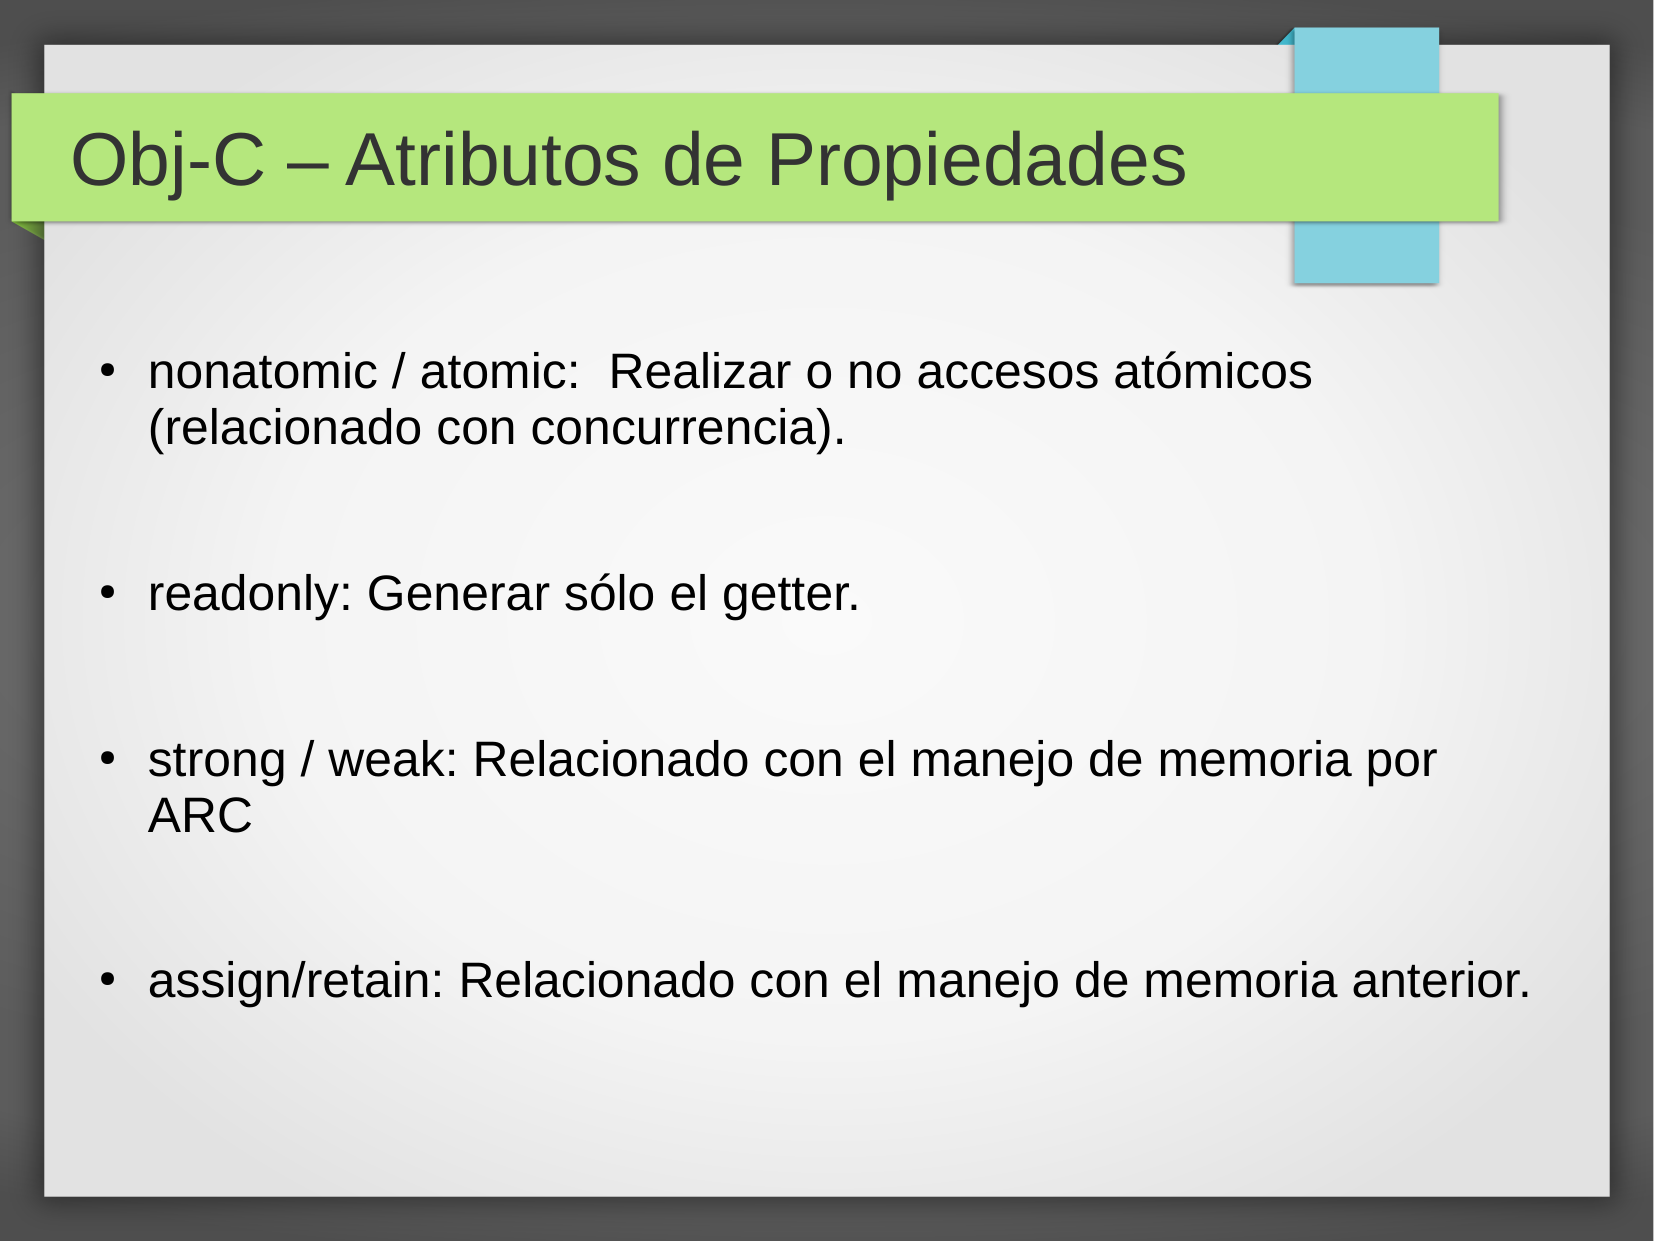

# Obj-C – Atributos de Propiedades
nonatomic / atomic: Realizar o no accesos atómicos (relacionado con concurrencia).
readonly: Generar sólo el getter.
strong / weak: Relacionado con el manejo de memoria por ARC
assign/retain: Relacionado con el manejo de memoria anterior.